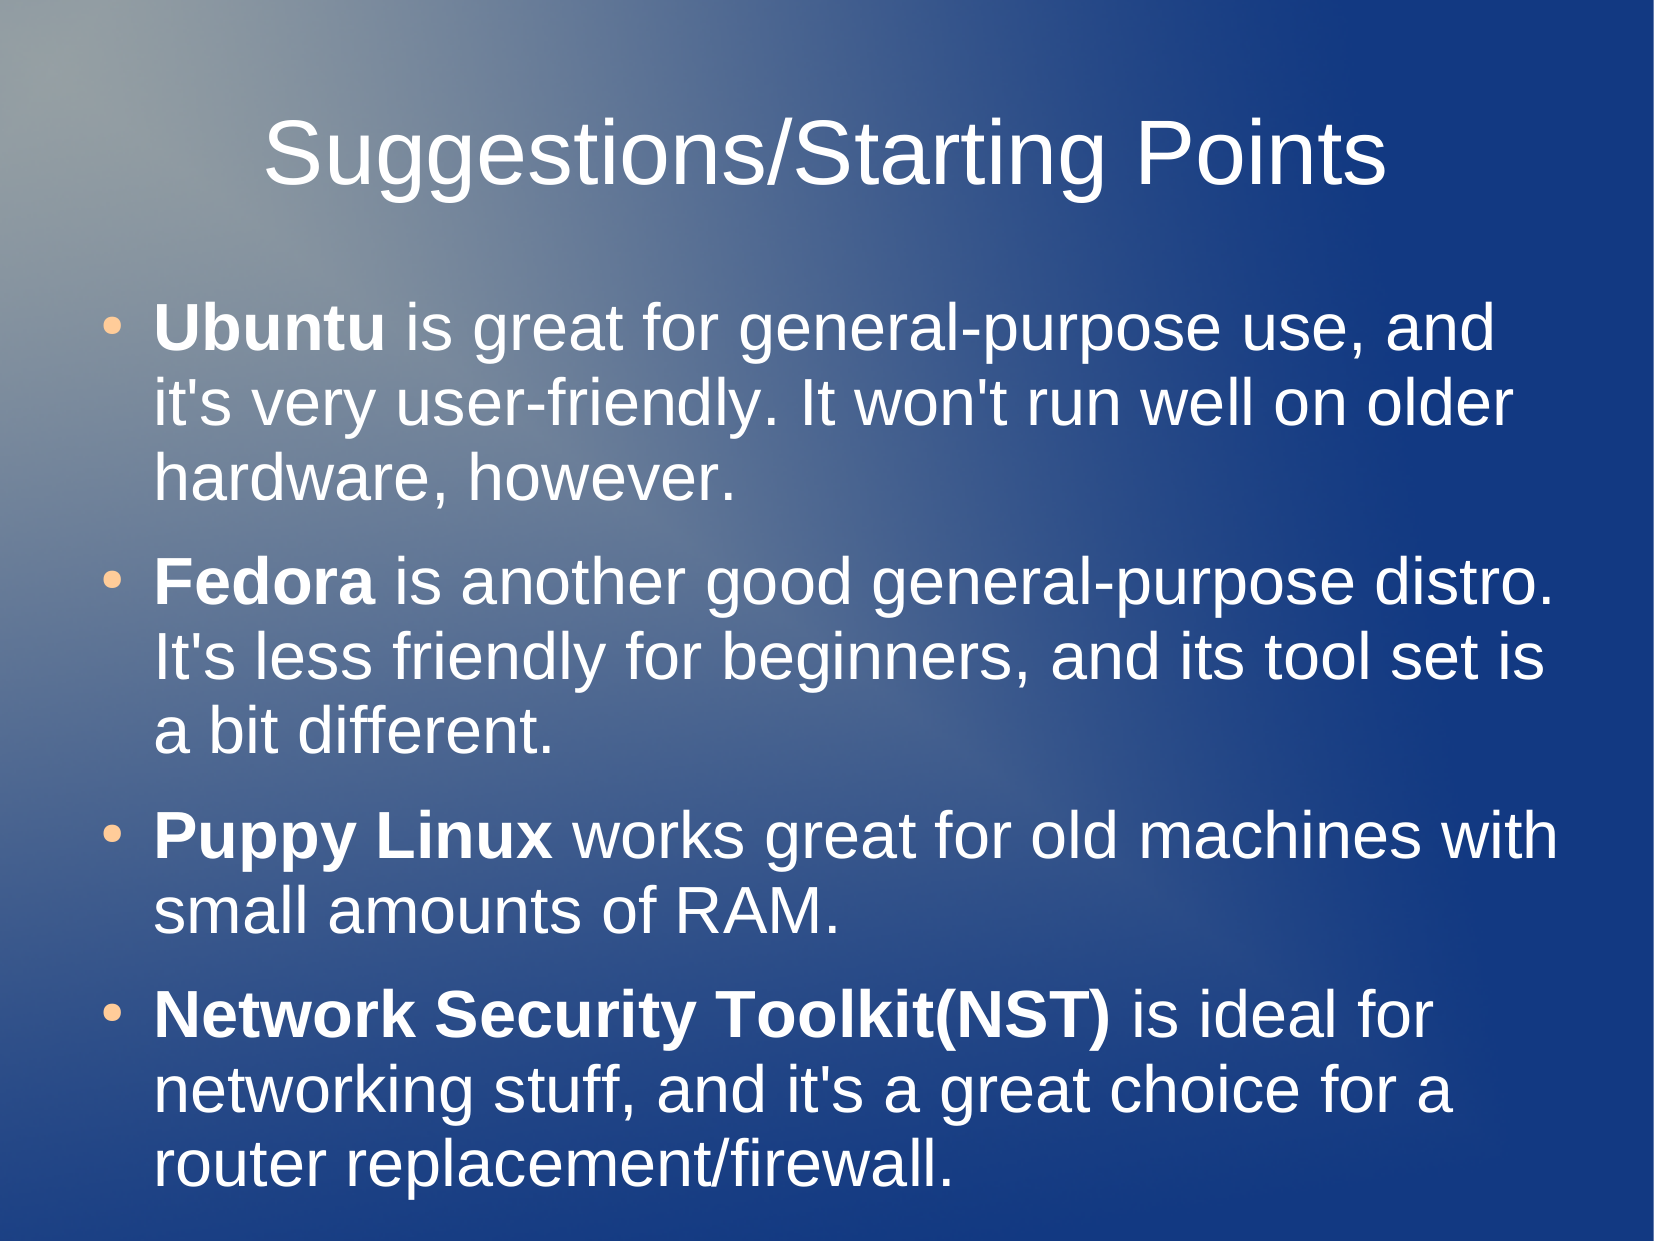

# Suggestions/Starting Points
Ubuntu is great for general-purpose use, and it's very user-friendly. It won't run well on older hardware, however.
Fedora is another good general-purpose distro. It's less friendly for beginners, and its tool set is a bit different.
Puppy Linux works great for old machines with small amounts of RAM.
Network Security Toolkit(NST) is ideal for networking stuff, and it's a great choice for a router replacement/firewall.